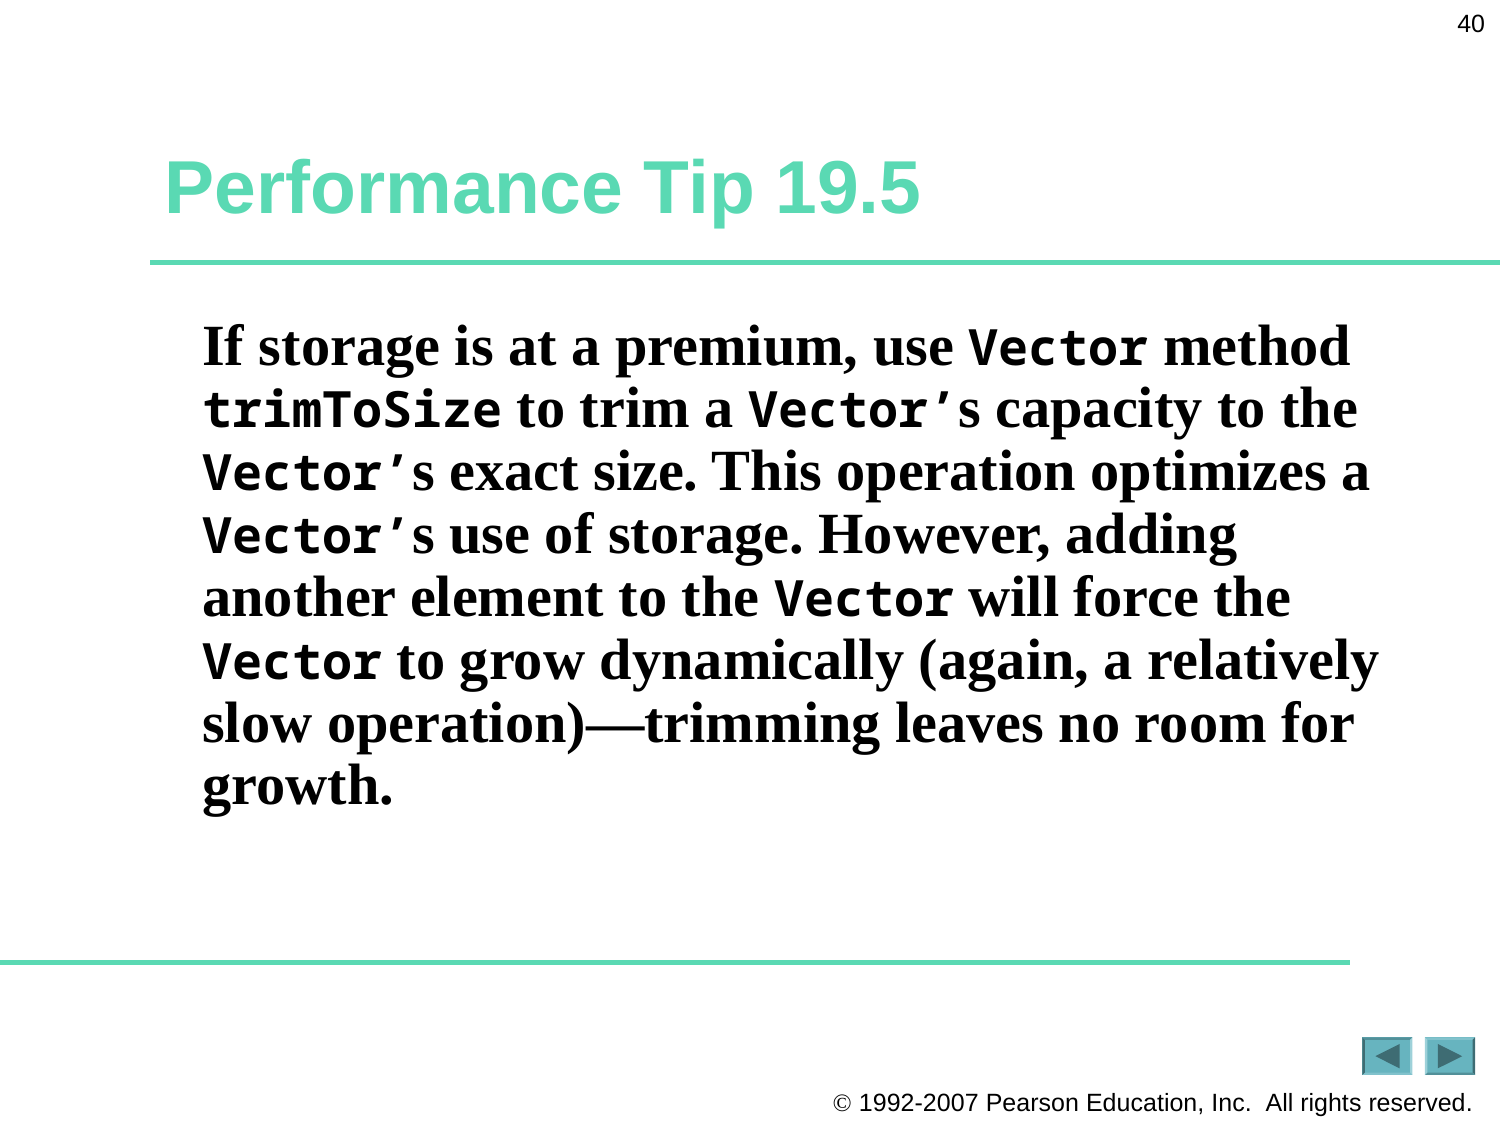

# Performance Tip 19.5
If storage is at a premium, use Vector method trimToSize to trim a Vector’s capacity to the Vector’s exact size. This operation optimizes a Vector’s use of storage. However, adding another element to the Vector will force the Vector to grow dynamically (again, a relatively slow operation)—trimming leaves no room for growth.